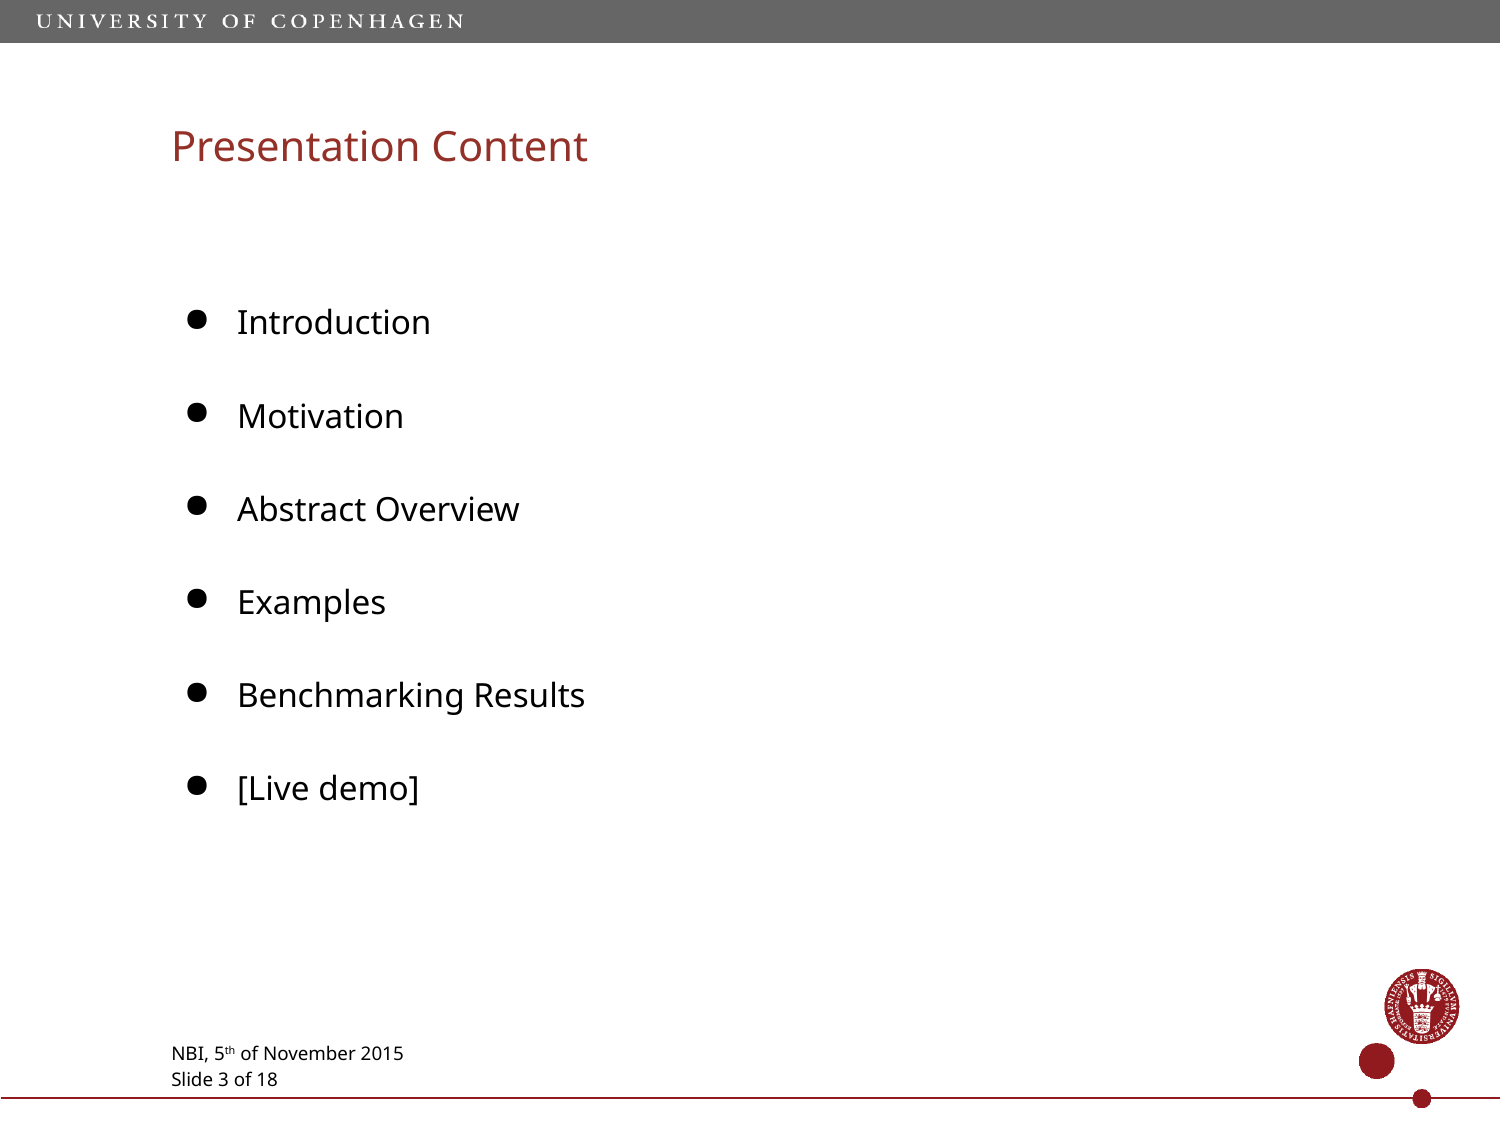

# Presentation Content
Introduction
Motivation
Abstract Overview
Examples
Benchmarking Results
[Live demo]
NBI, 5th of November 2015
Slide of 18